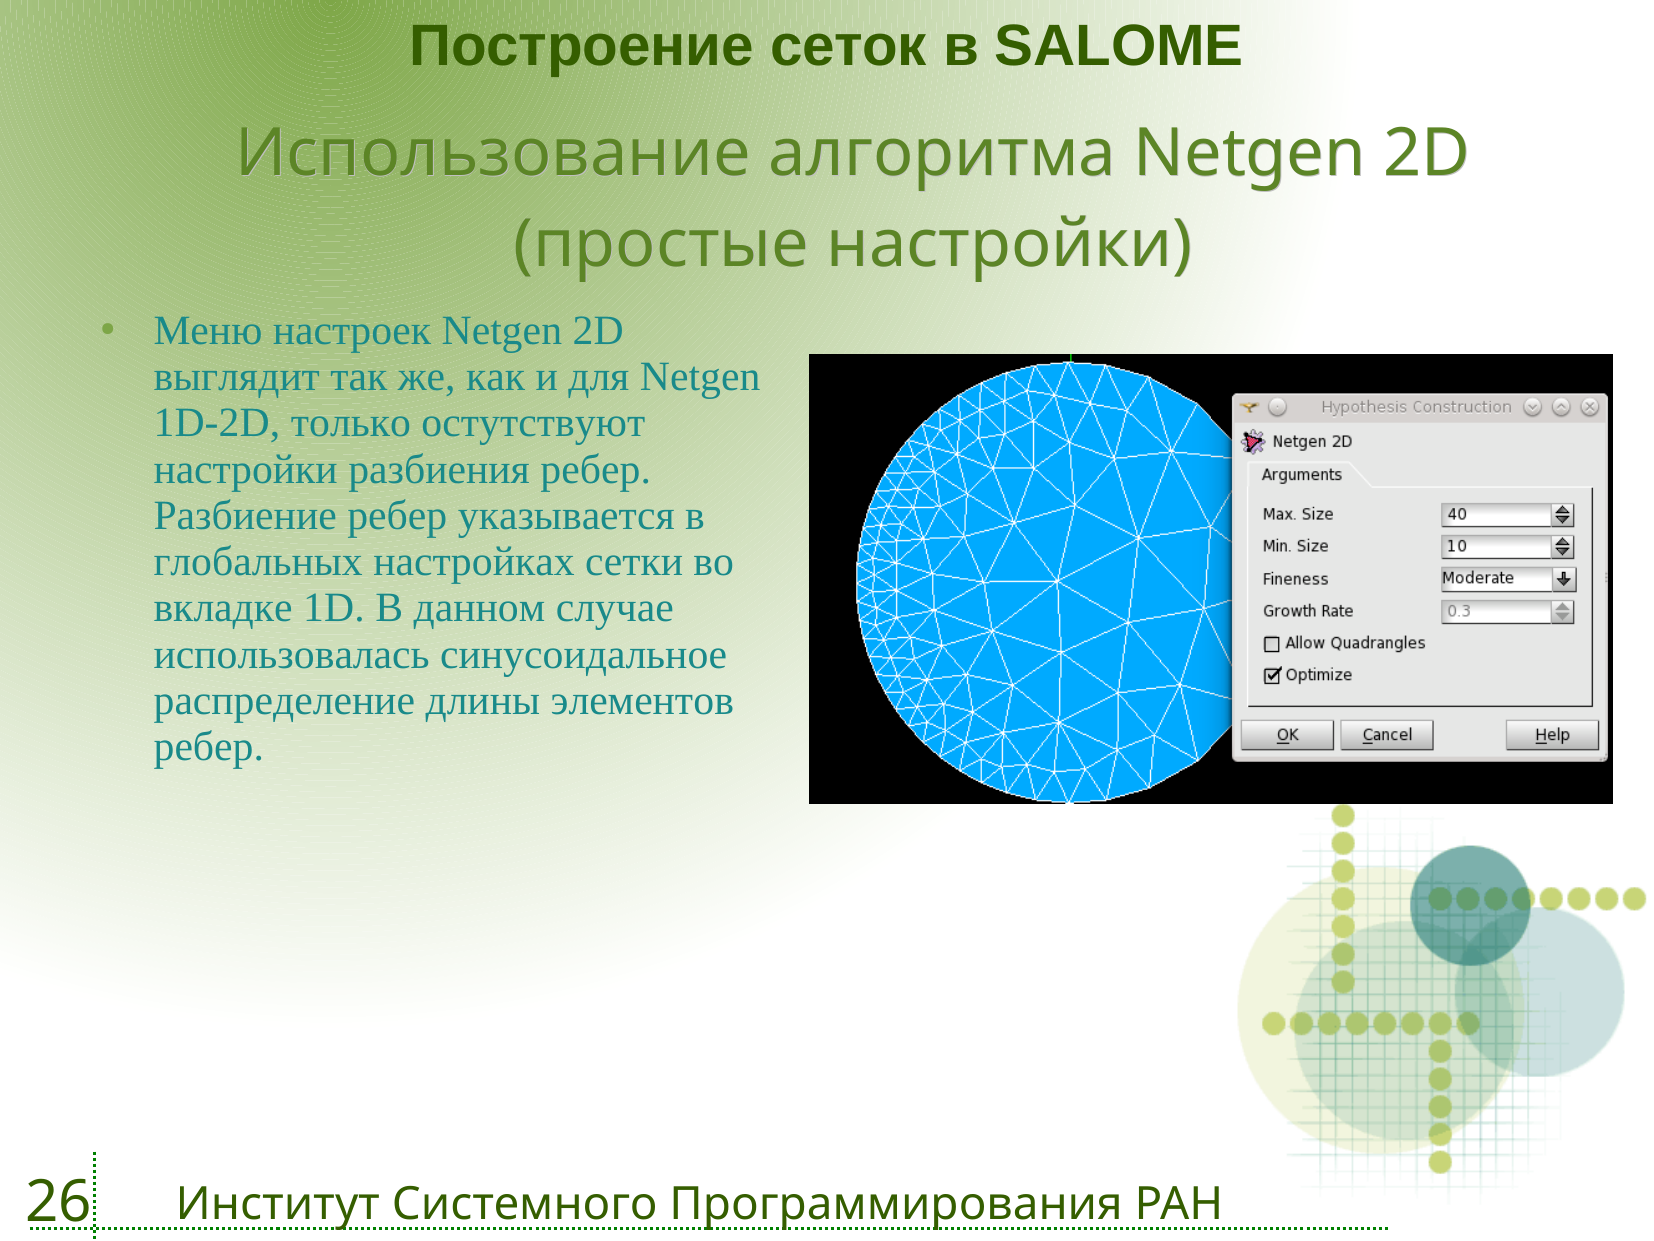

# Использование алгоритма Netgen 2D (простые настройки)
Меню настроек Netgen 2D выглядит так же, как и для Netgen 1D-2D, только остутствуют настройки разбиения ребер. Разбиение ребер указывается в глобальных настройках сетки во вкладке 1D. В данном случае использовалась синусоидальное распределение длины элементов ребер.